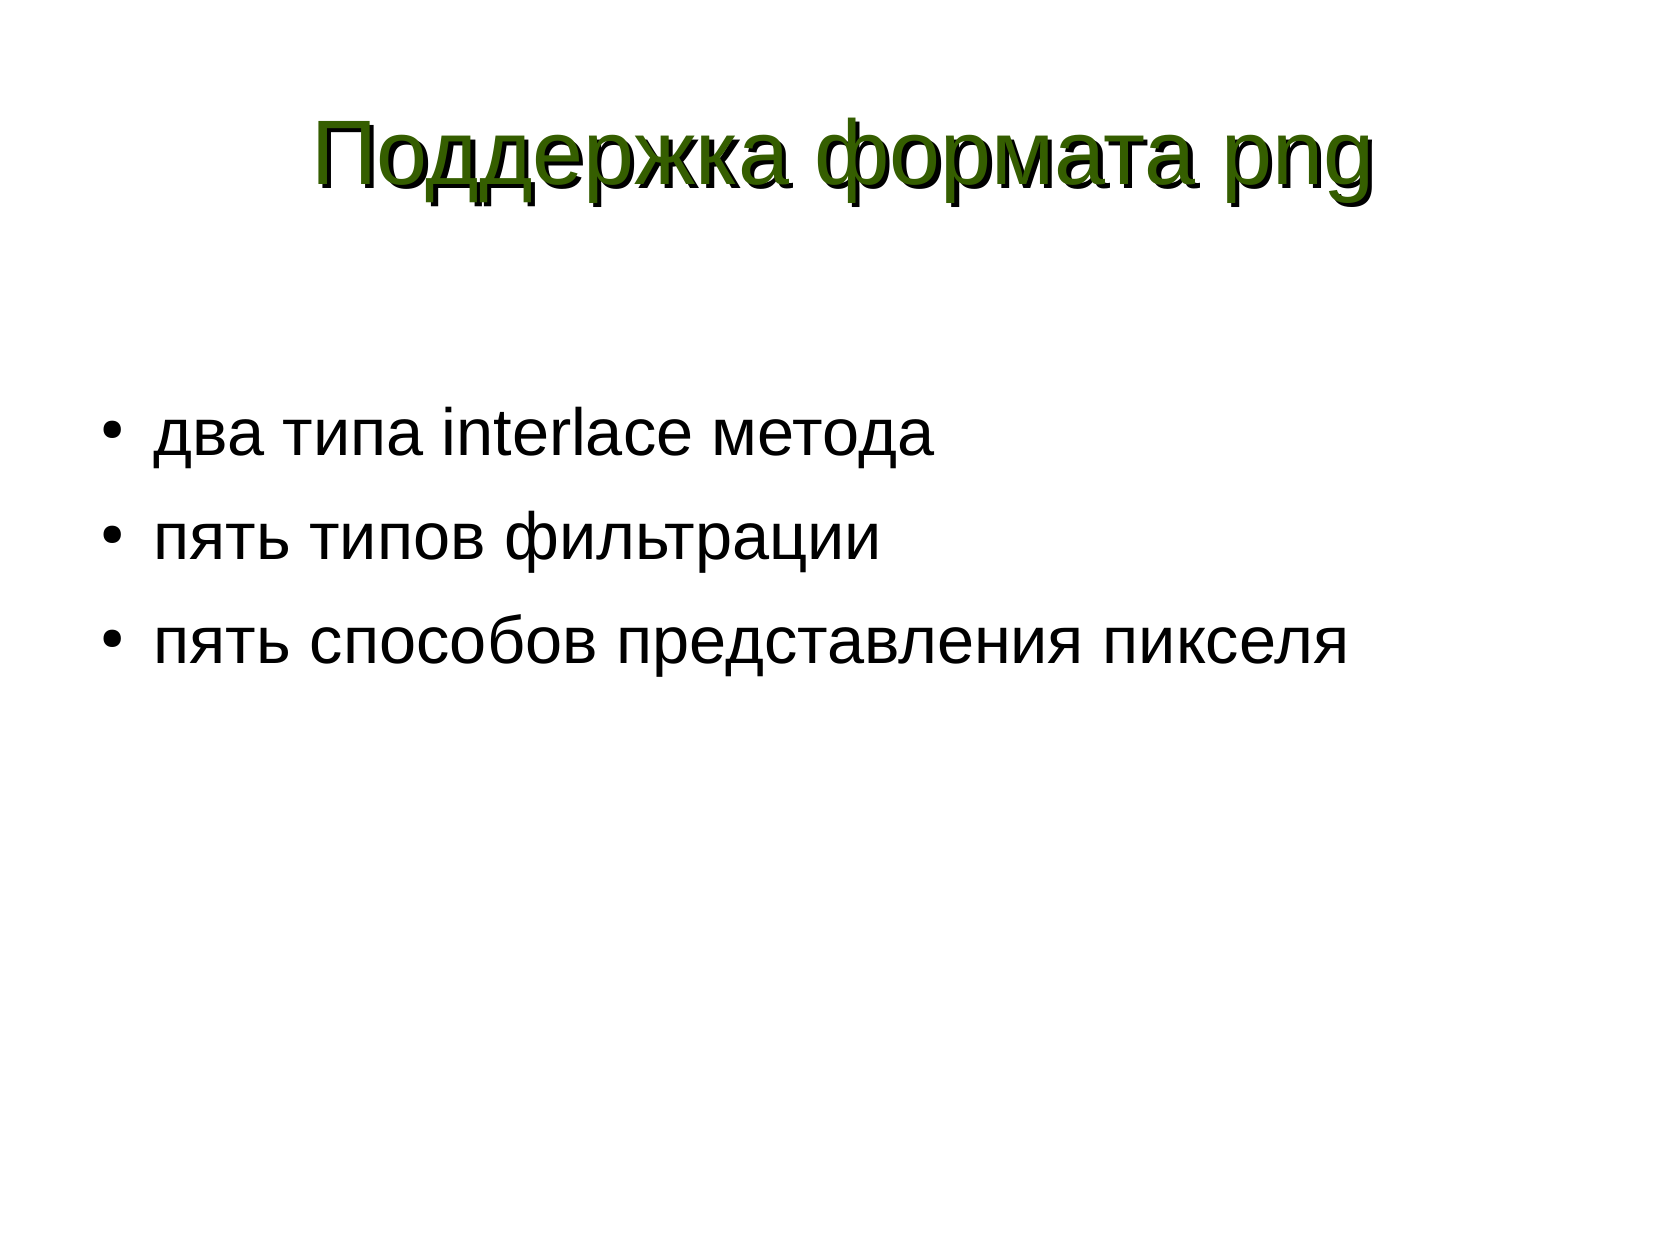

# Поддержка формата png
два типа interlace метода
пять типов фильтрации
пять способов представления пикселя